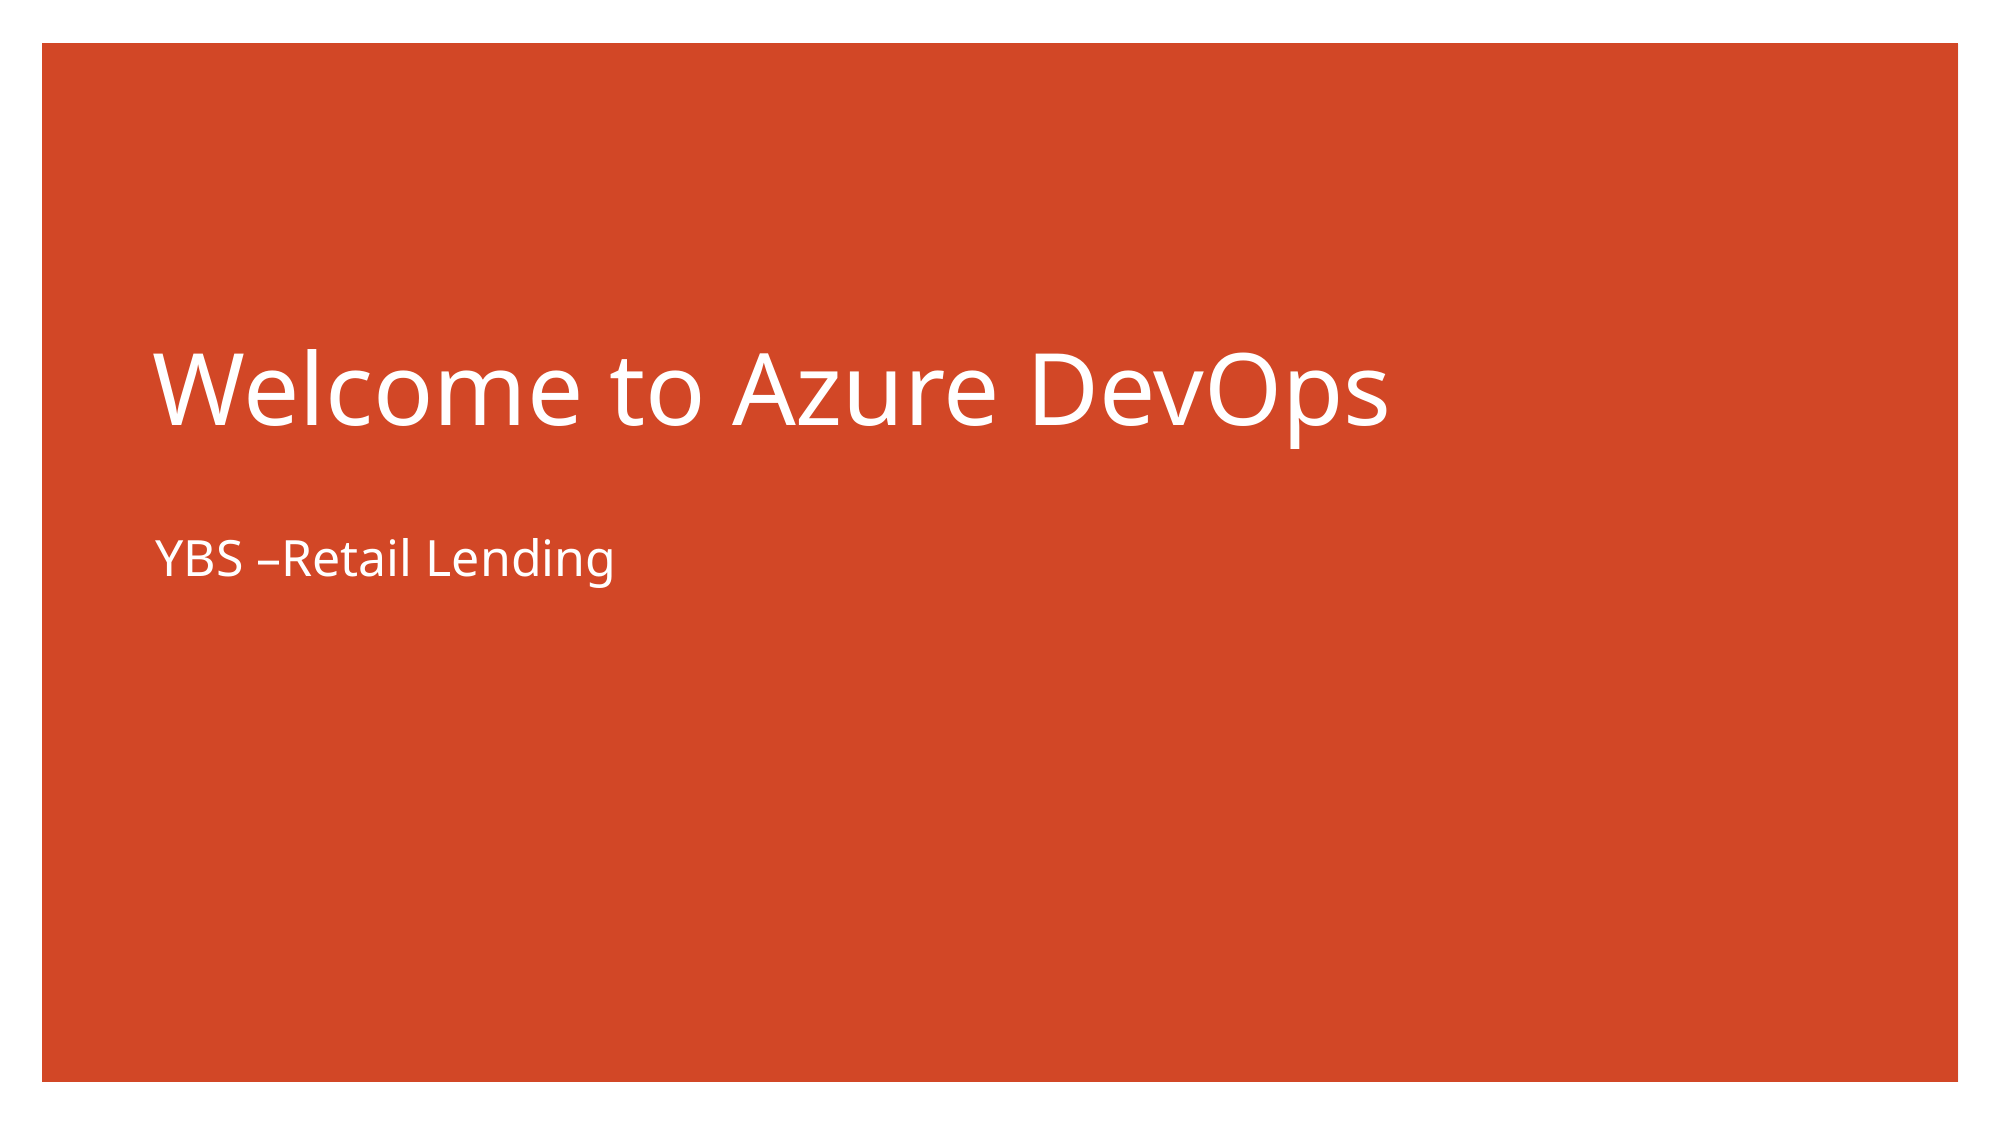

# Welcome to Azure DevOps
YBS –Retail Lending